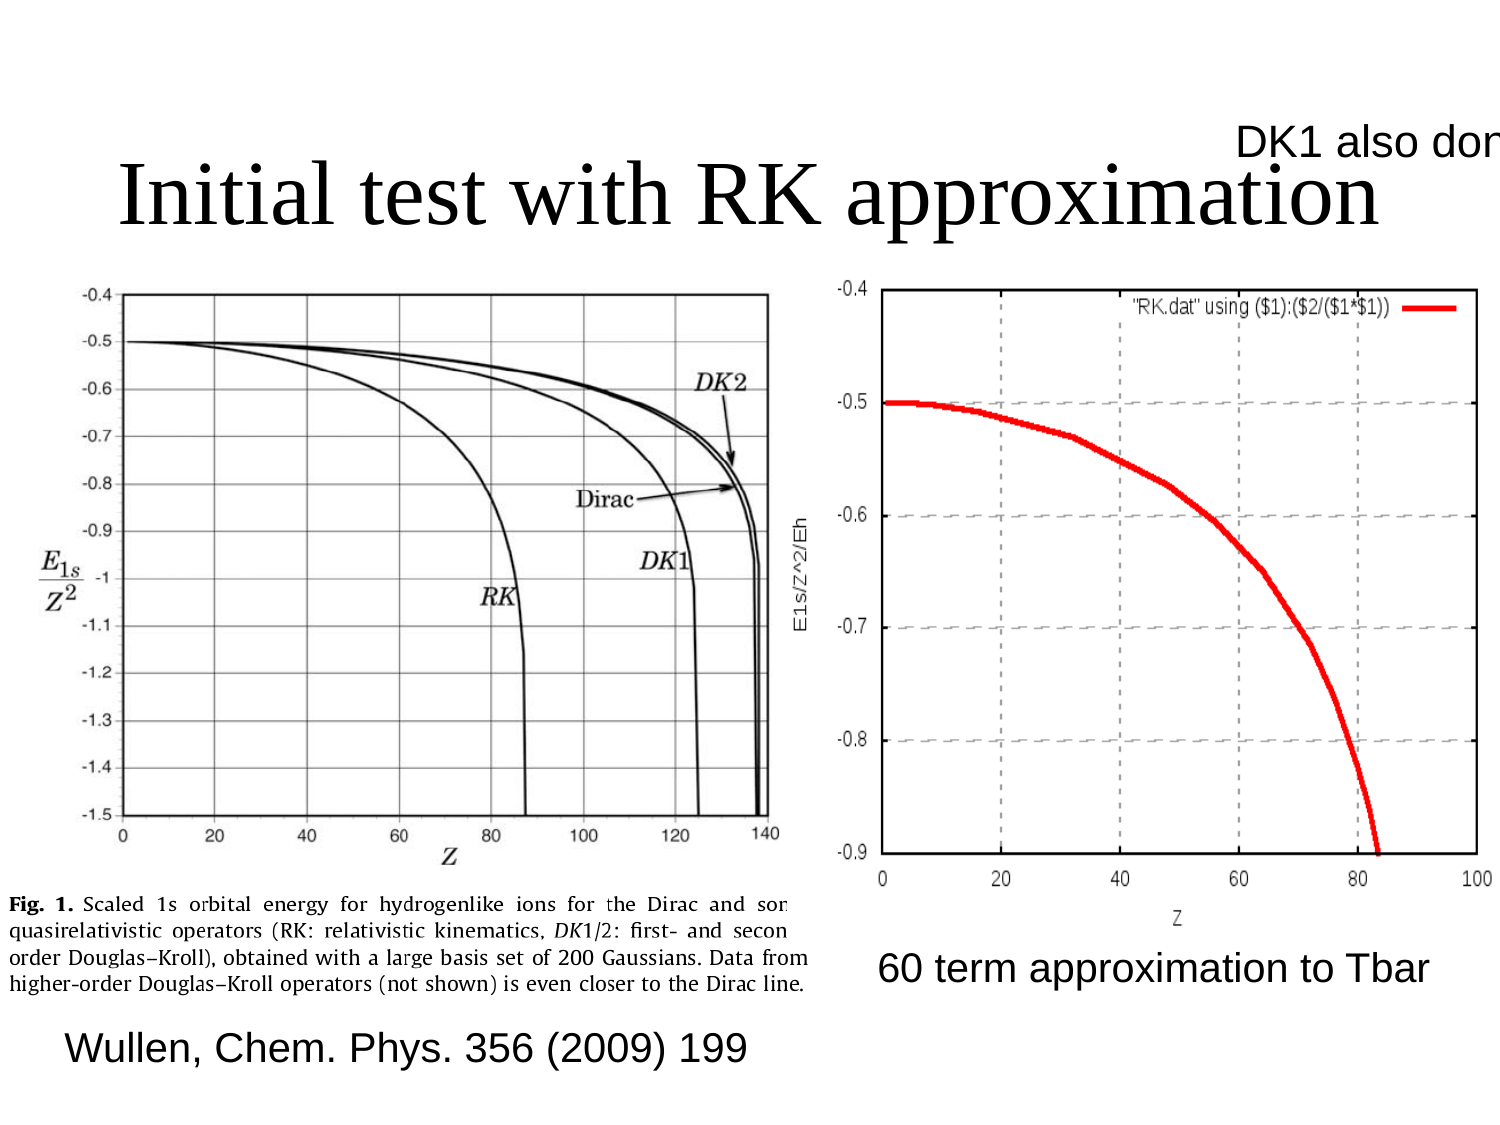

# Initial test with RK approximation
DK1 also done
60 term approximation to Tbar
Wullen, Chem. Phys. 356 (2009) 199